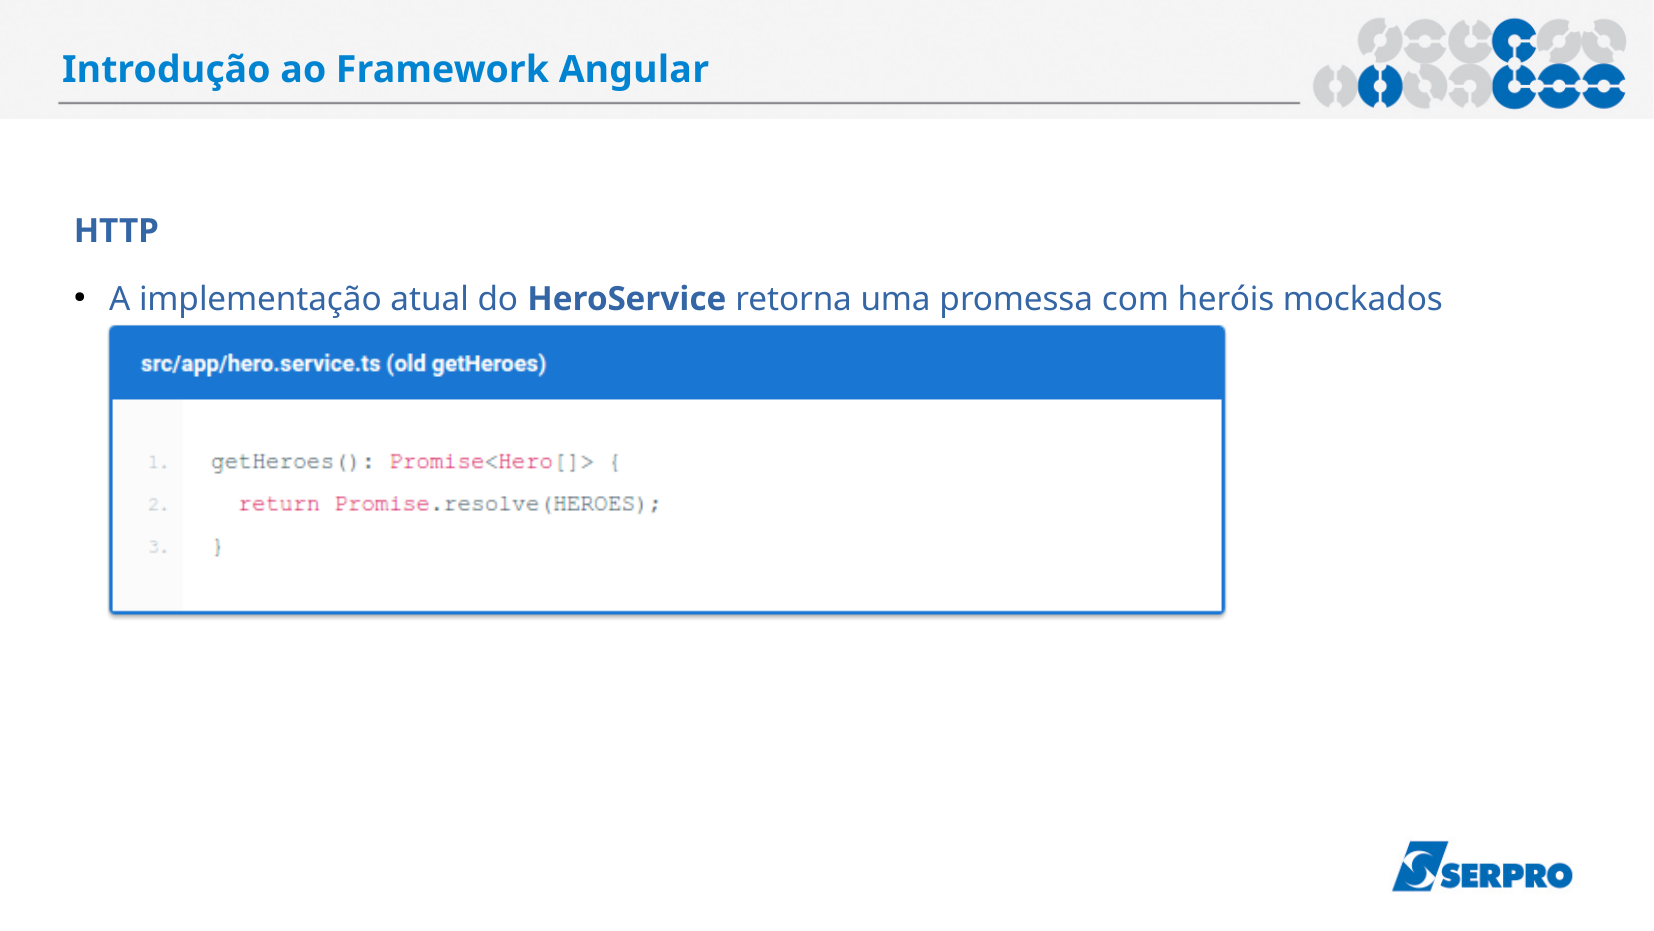

Introdução ao Framework Angular
HTTP
A implementação atual do HeroService retorna uma promessa com heróis mockados